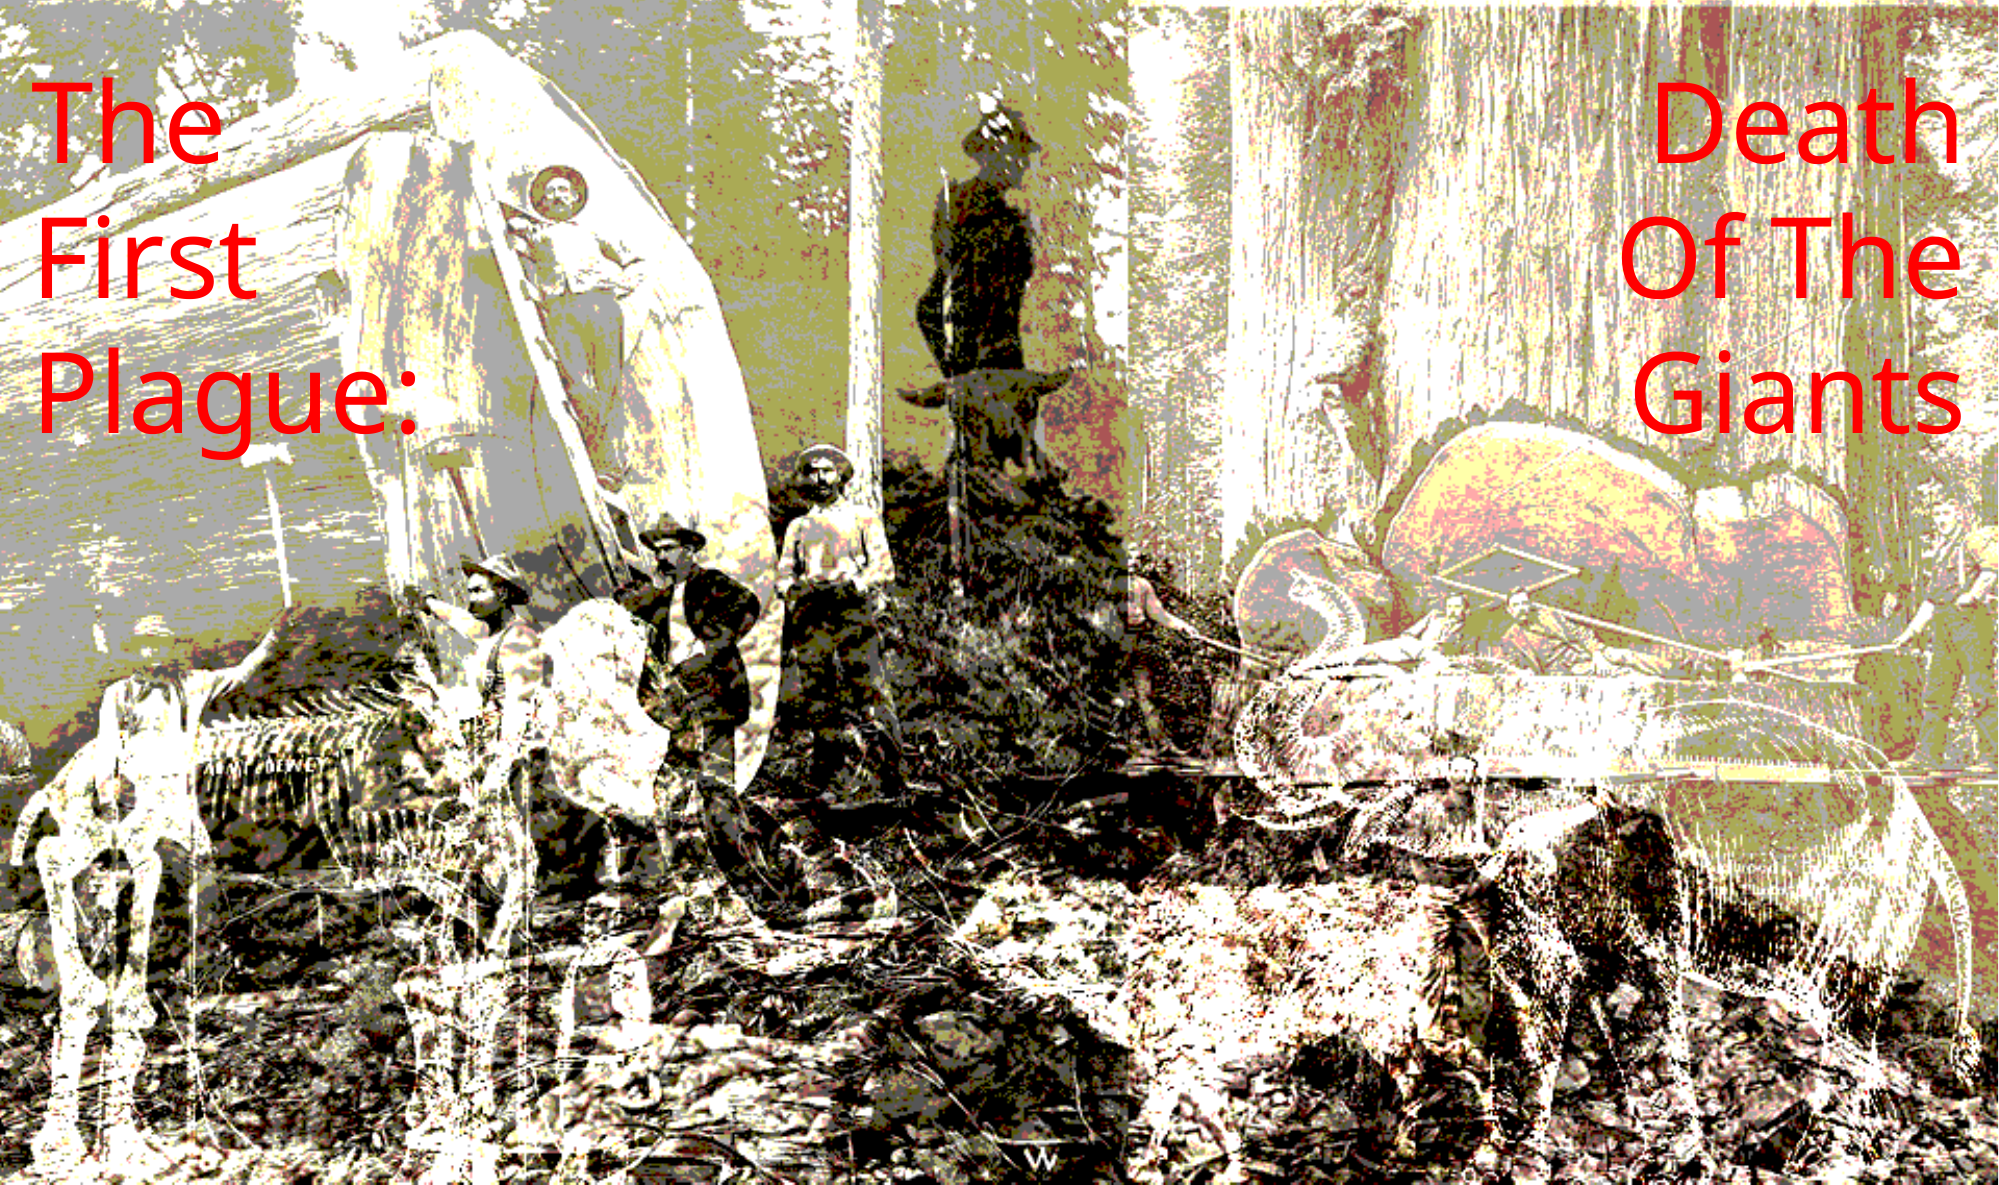

The
First
Plague:
Death
Of The
Giants